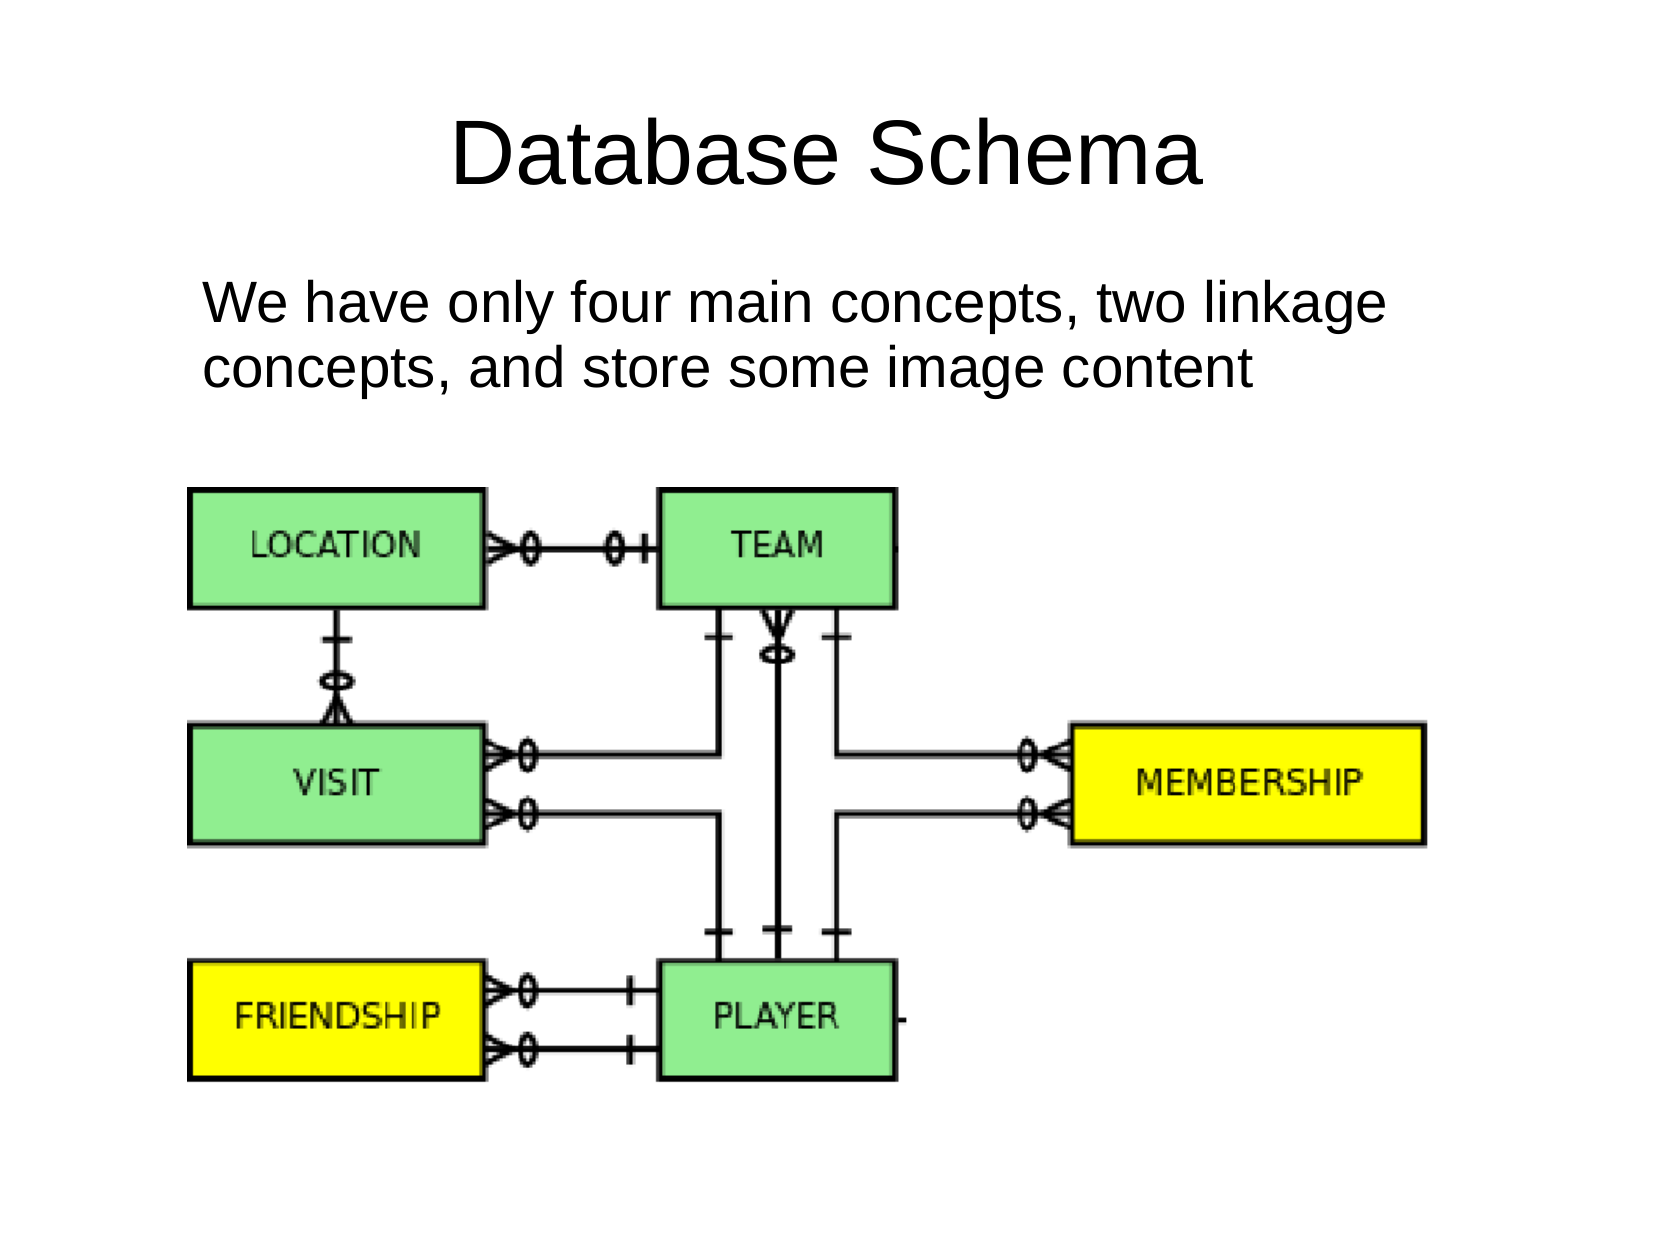

# Database Schema
We have only four main concepts, two linkage concepts, and store some image content